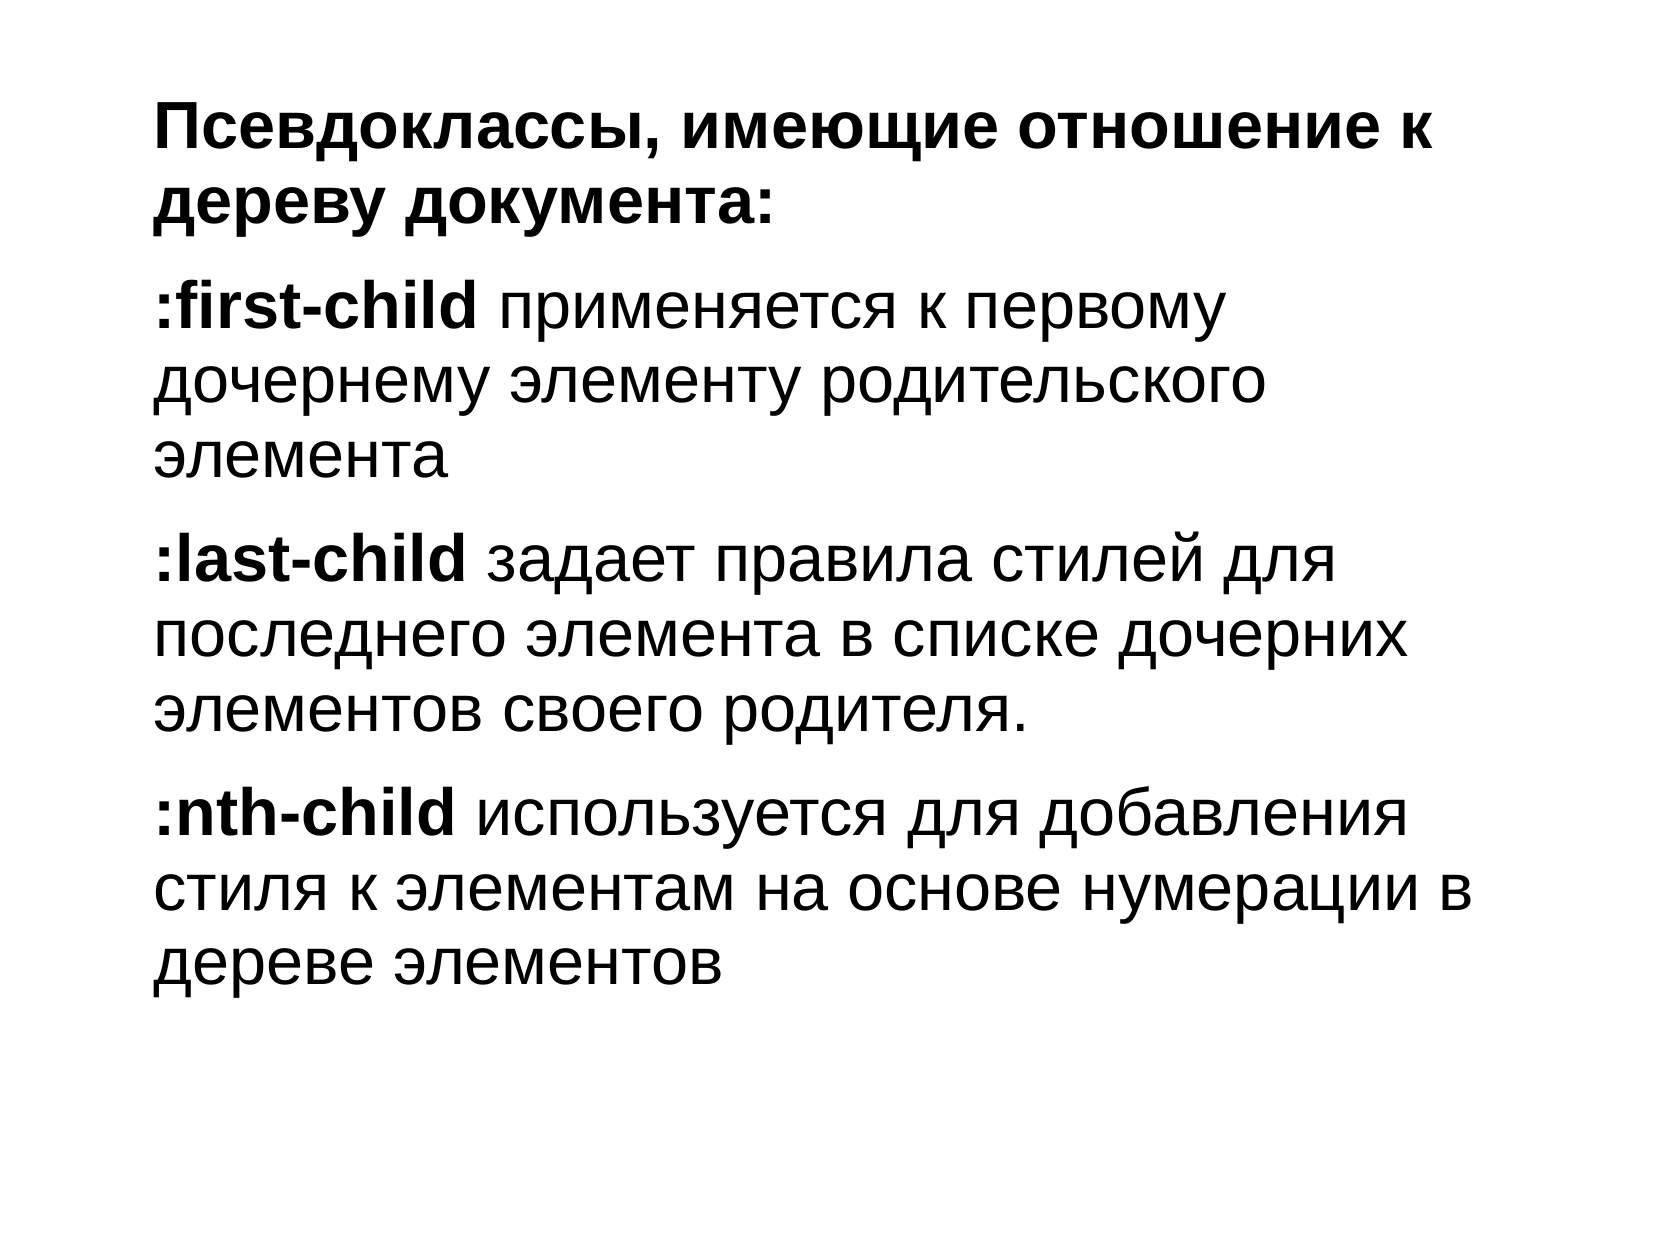

# Псевдоклассы, имеющие отношение к дереву документа:
:first-child применяется к первому дочернему элементу родительского элемента
:last-child задает правила стилей для последнего элемента в списке дочерних элементов своего родителя.
:nth-child используется для добавления стиля к элементам на основе нумерации в дереве элементов